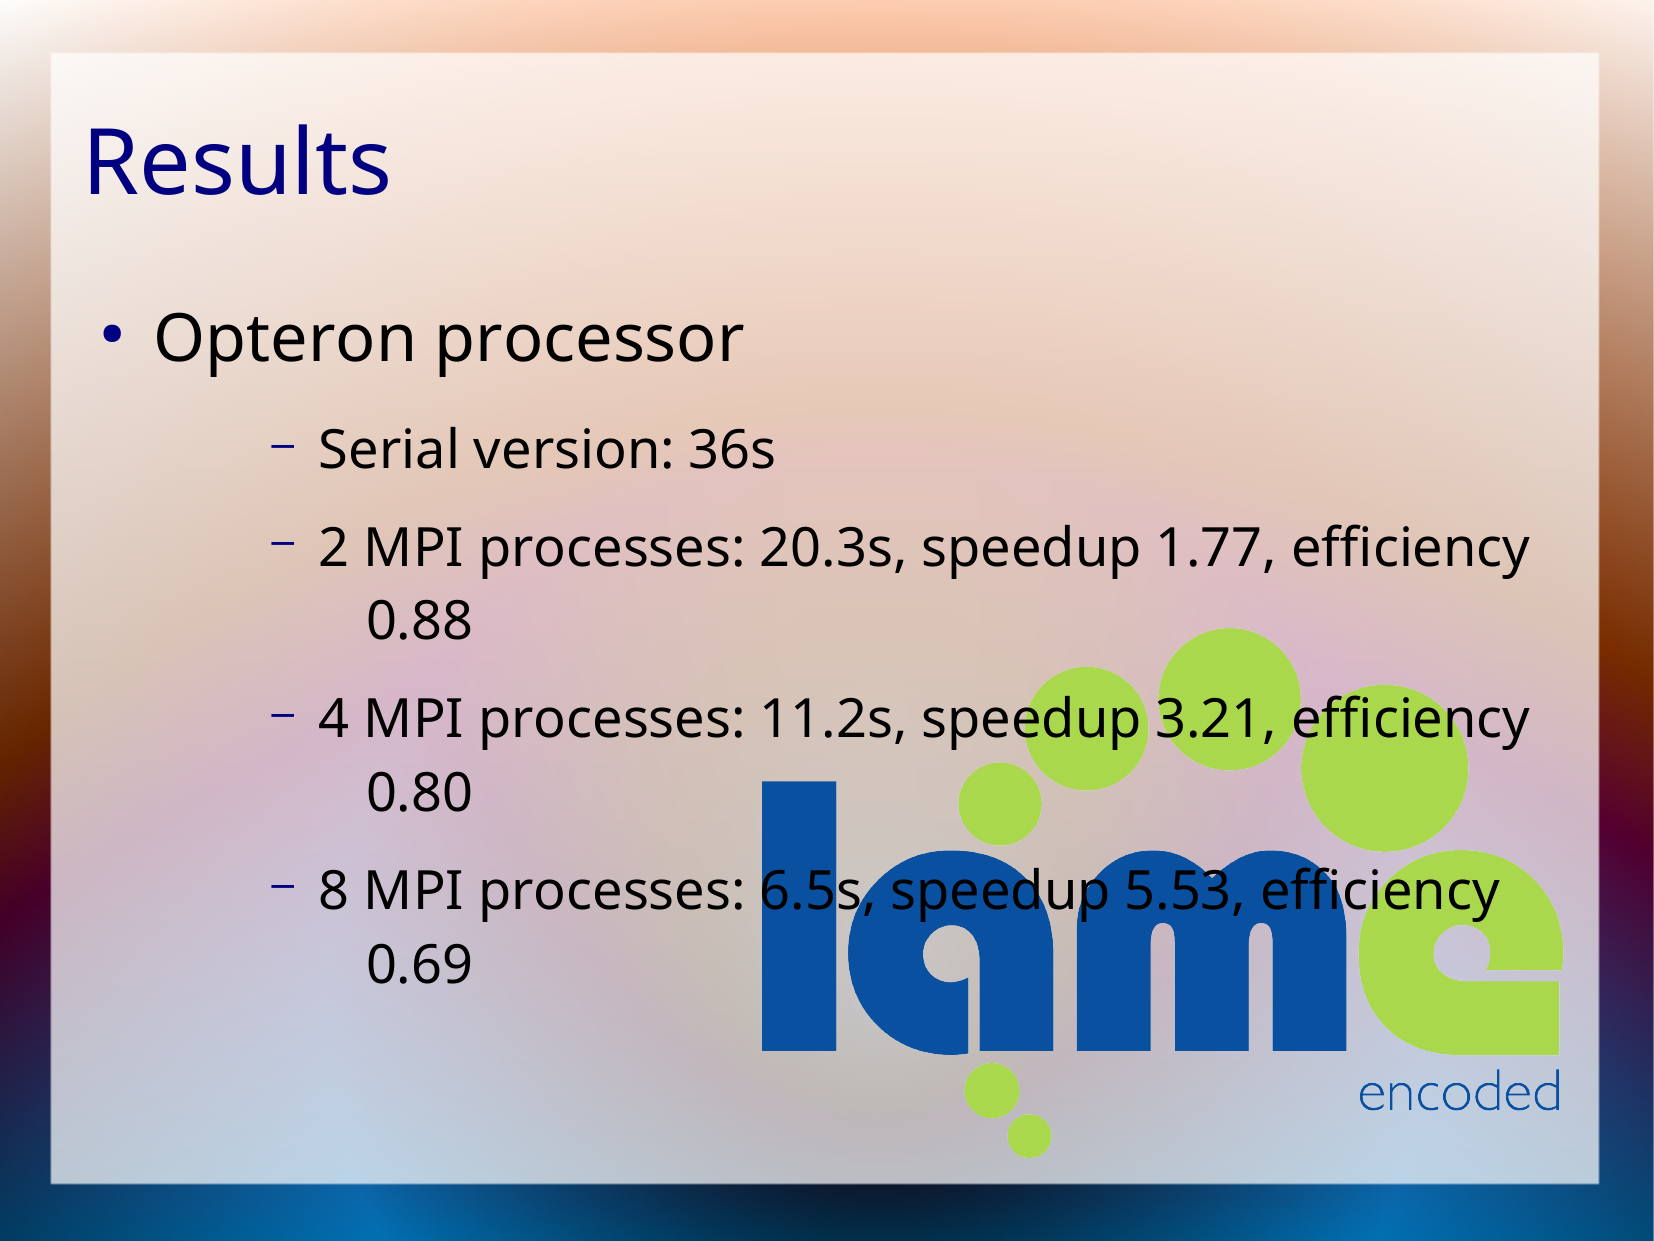

# Results
Opteron processor
Serial version: 36s
2 MPI processes: 20.3s, speedup 1.77, efficiency 0.88
4 MPI processes: 11.2s, speedup 3.21, efficiency 0.80
8 MPI processes: 6.5s, speedup 5.53, efficiency 0.69